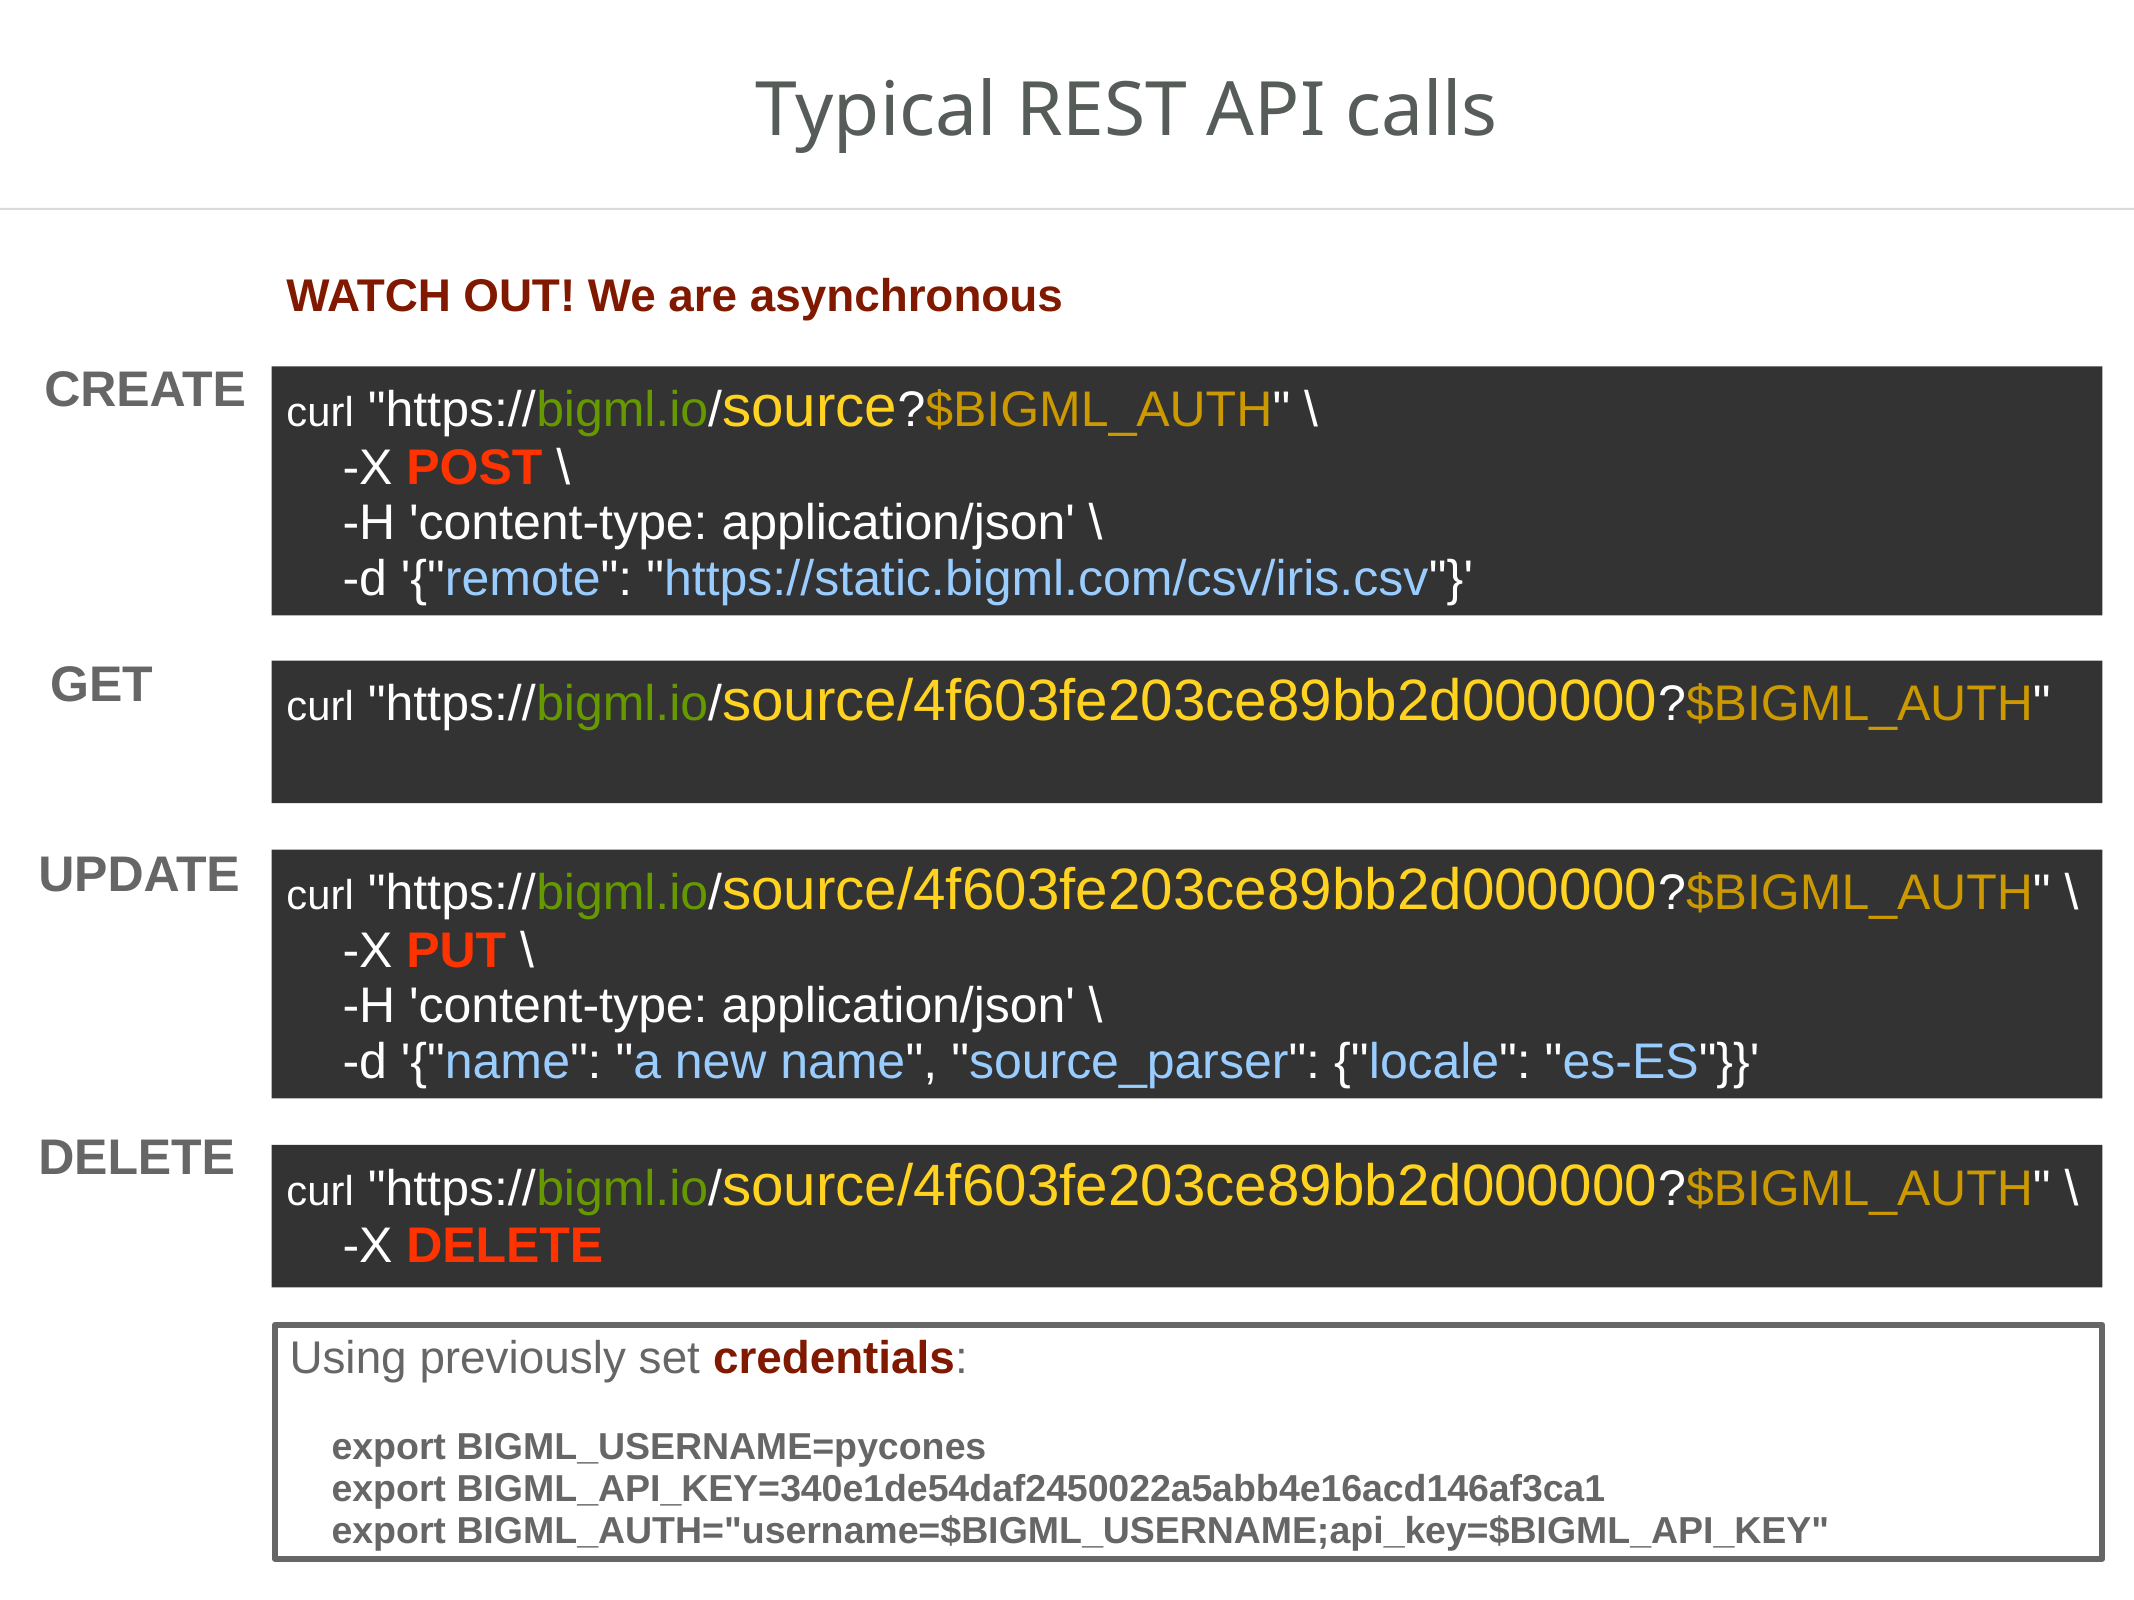

# Typical REST API calls
WATCH OUT! We are asynchronous
CREATE
curl "https://bigml.io/source?$BIGML_AUTH" \
 -X POST \
 -H 'content-type: application/json' \
 -d '{"remote": "https://static.bigml.com/csv/iris.csv"}'
GET
curl "https://bigml.io/source/4f603fe203ce89bb2d000000?$BIGML_AUTH"
UPDATE
curl "https://bigml.io/source/4f603fe203ce89bb2d000000?$BIGML_AUTH" \
 -X PUT \
 -H 'content-type: application/json' \
 -d '{"name": "a new name", "source_parser": {"locale": "es-ES"}}'
DELETE
curl "https://bigml.io/source/4f603fe203ce89bb2d000000?$BIGML_AUTH" \
 -X DELETE
Using previously set credentials:
 export BIGML_USERNAME=pycones
 export BIGML_API_KEY=340e1de54daf2450022a5abb4e16acd146af3ca1
 export BIGML_AUTH="username=$BIGML_USERNAME;api_key=$BIGML_API_KEY"